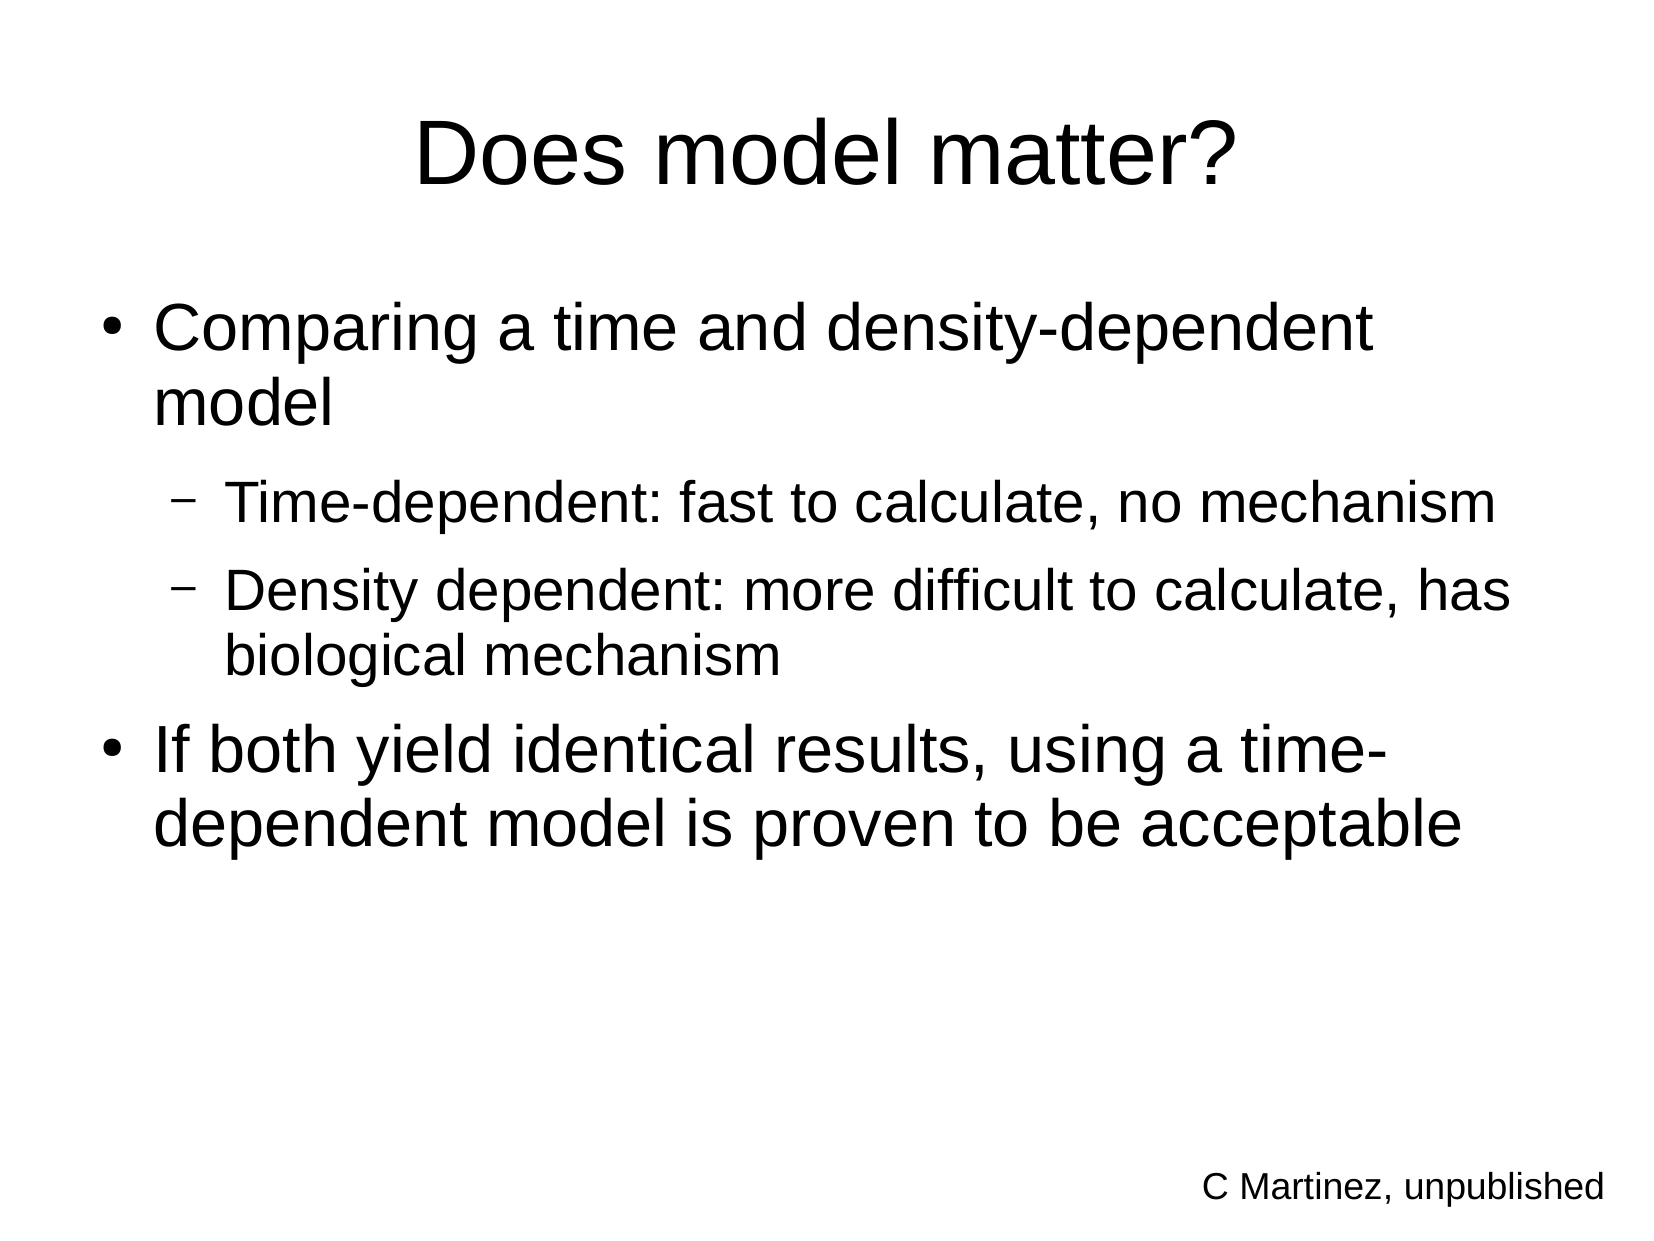

# Does model matter?
Comparing a time and density-dependent model
Time-dependent: fast to calculate, no mechanism
Density dependent: more difficult to calculate, has biological mechanism
If both yield identical results, using a time-dependent model is proven to be acceptable
C Martinez, unpublished